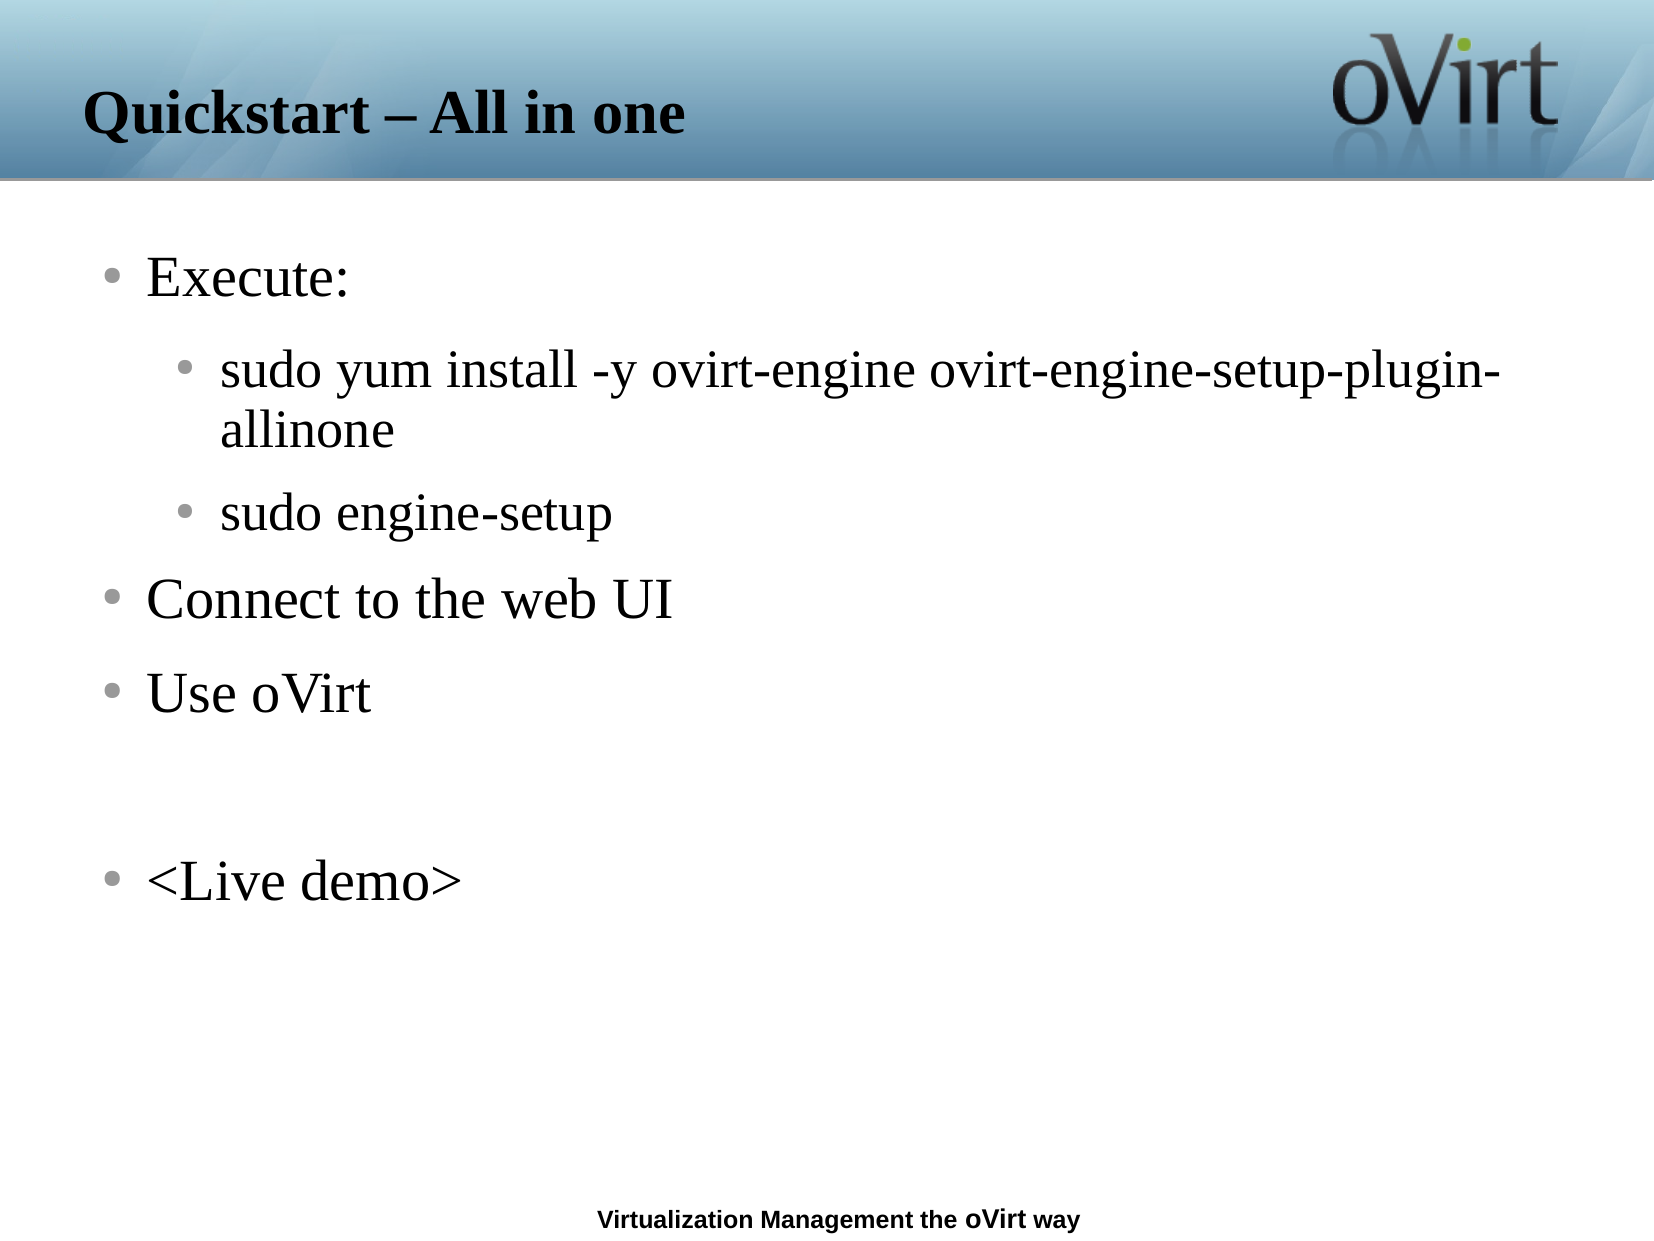

# Quickstart – All in one
Execute:
sudo yum install -y ovirt-engine ovirt-engine-setup-plugin-allinone
sudo engine-setup
Connect to the web UI
Use oVirt
<Live demo>